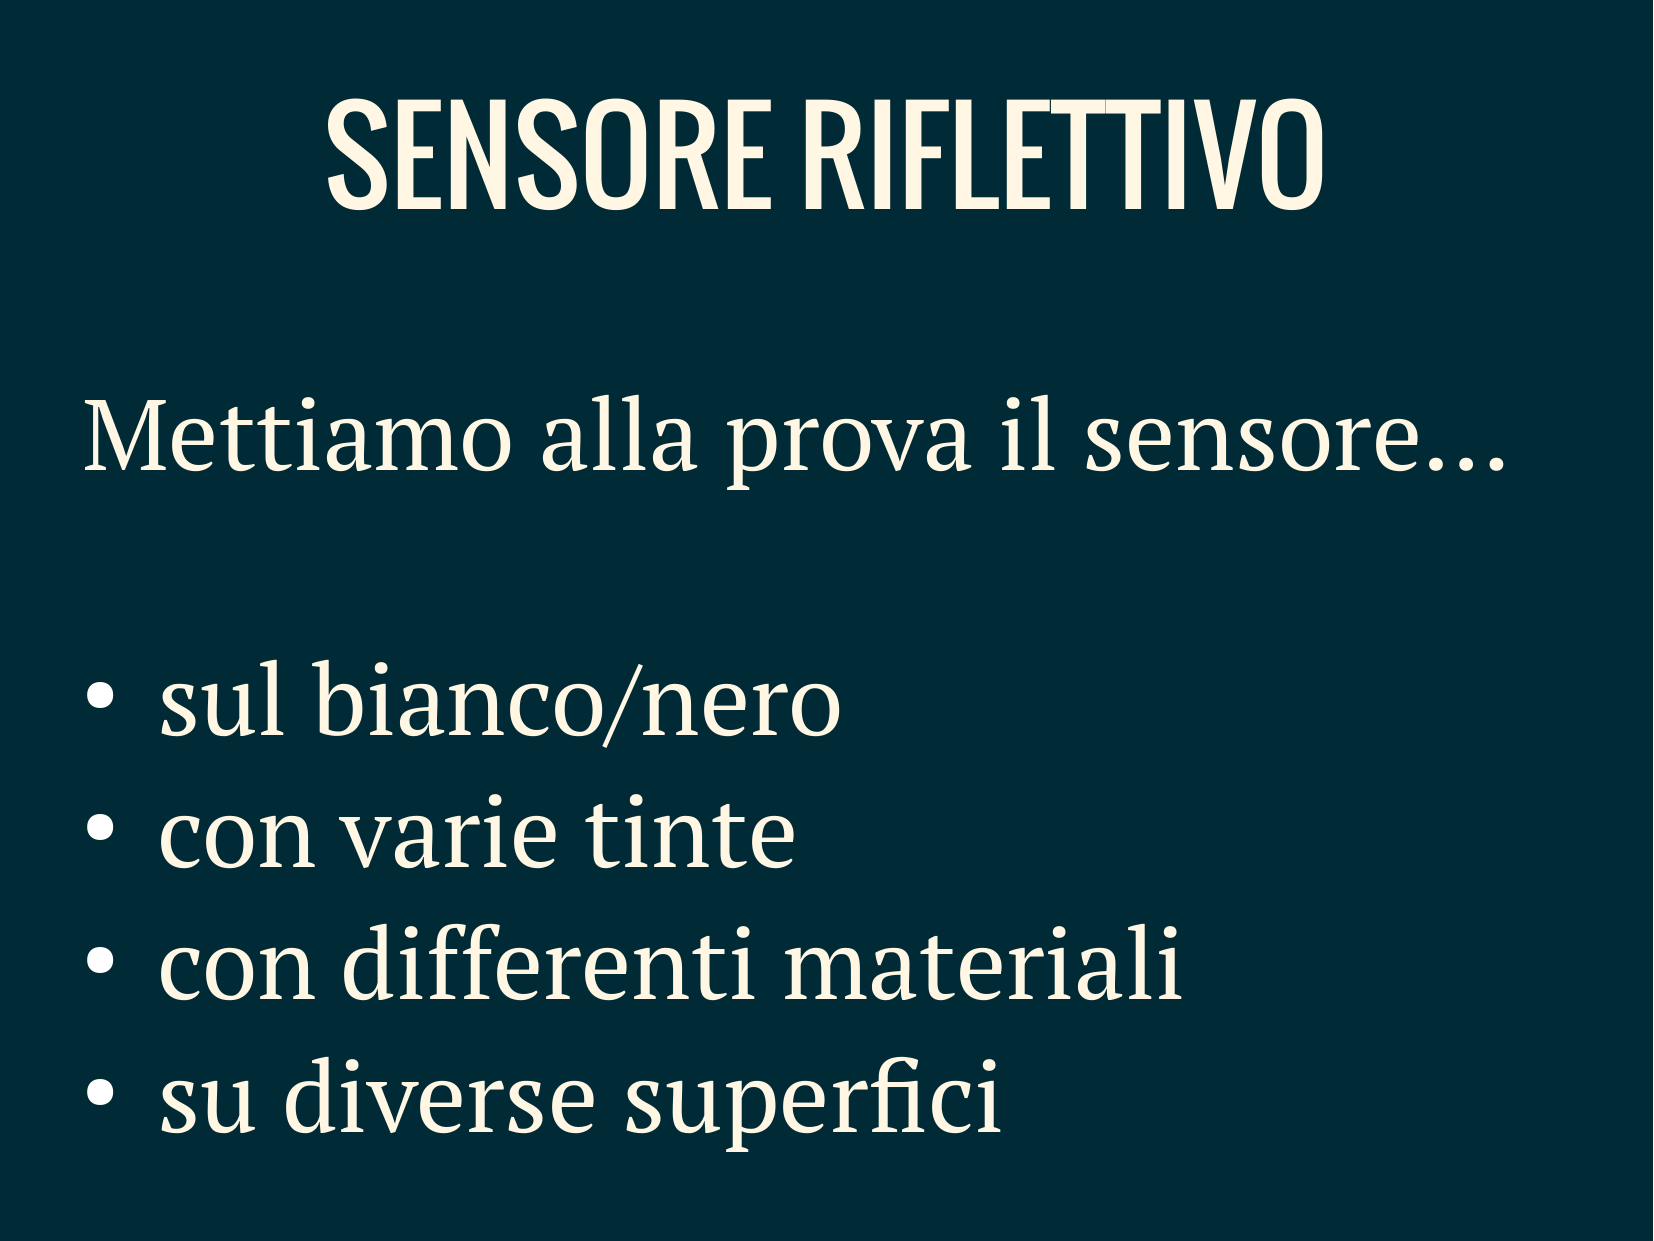

# Sensore riflettivo
Mettiamo alla prova il sensore…
sul bianco/nero
con varie tinte
con differenti materiali
su diverse superfici